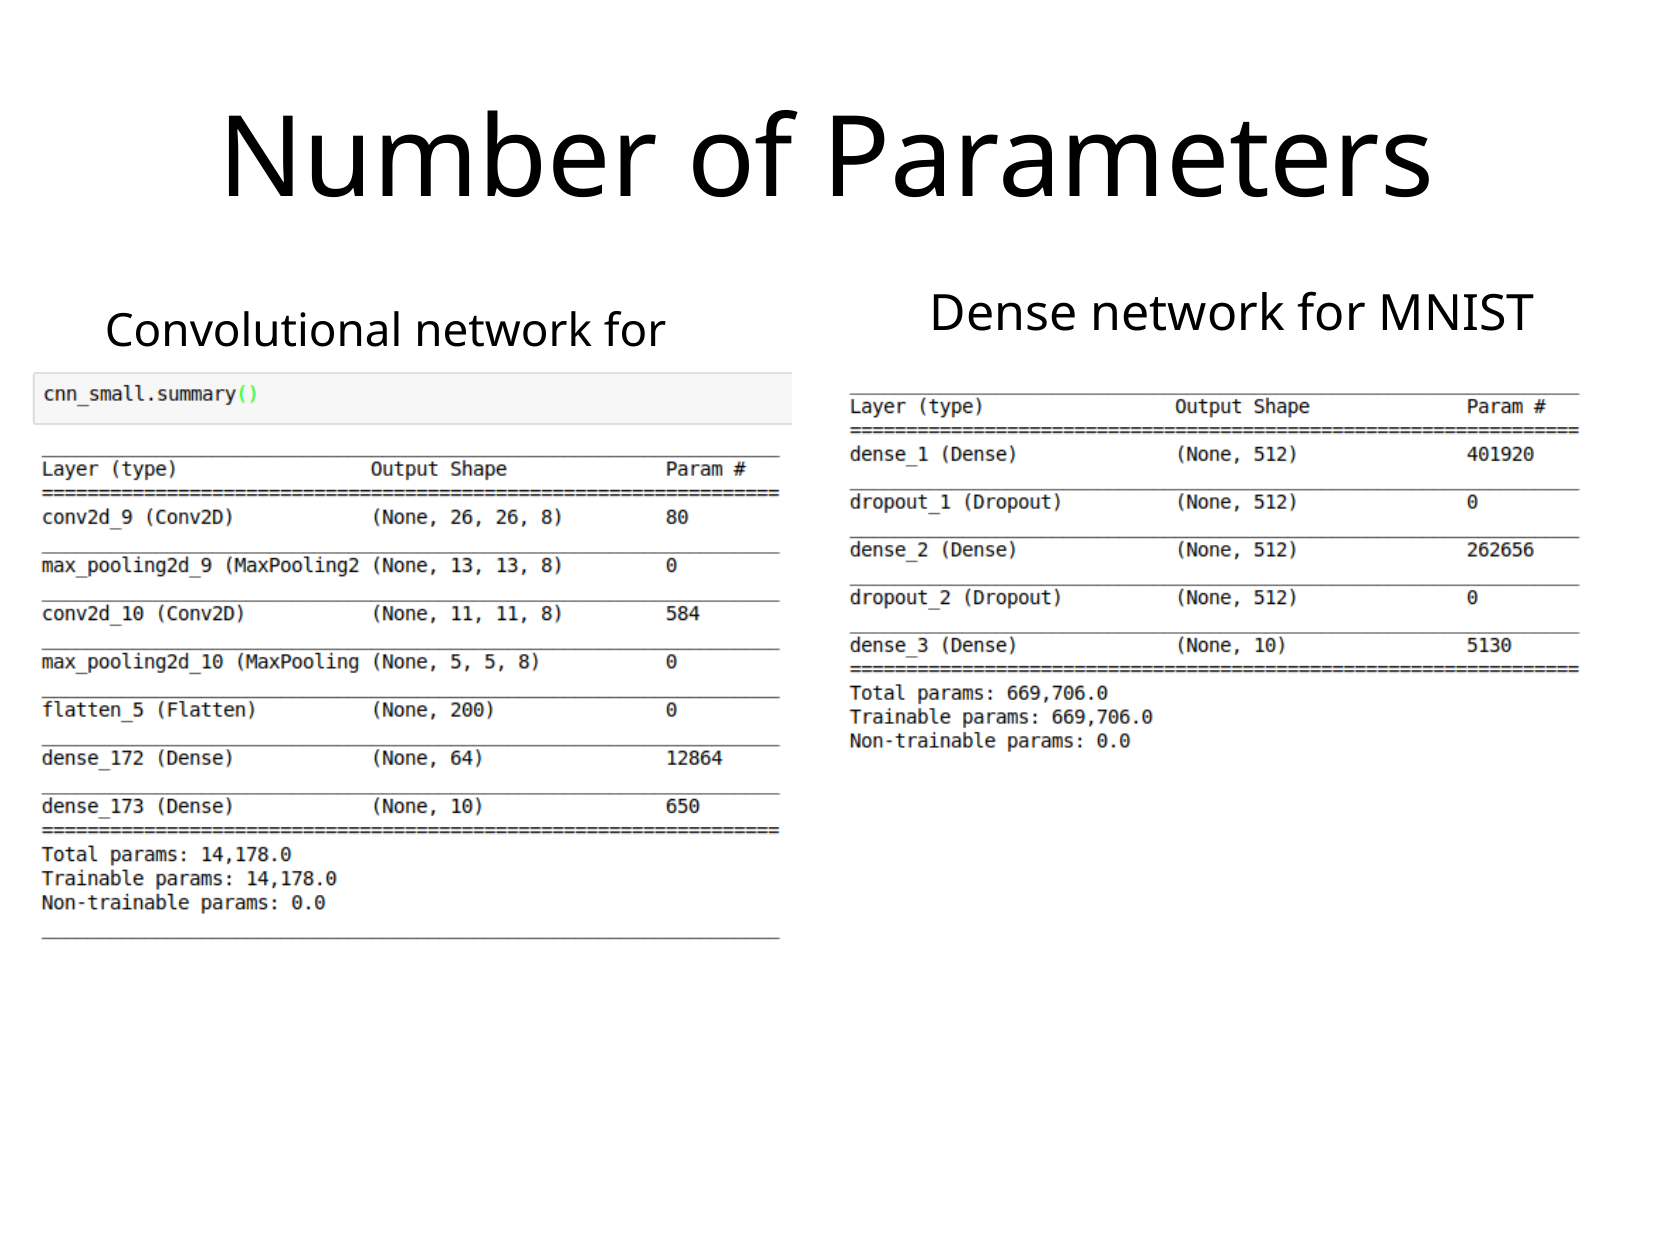

# Number of Parameters
Dense network for MNIST
Convolutional network for MNIST